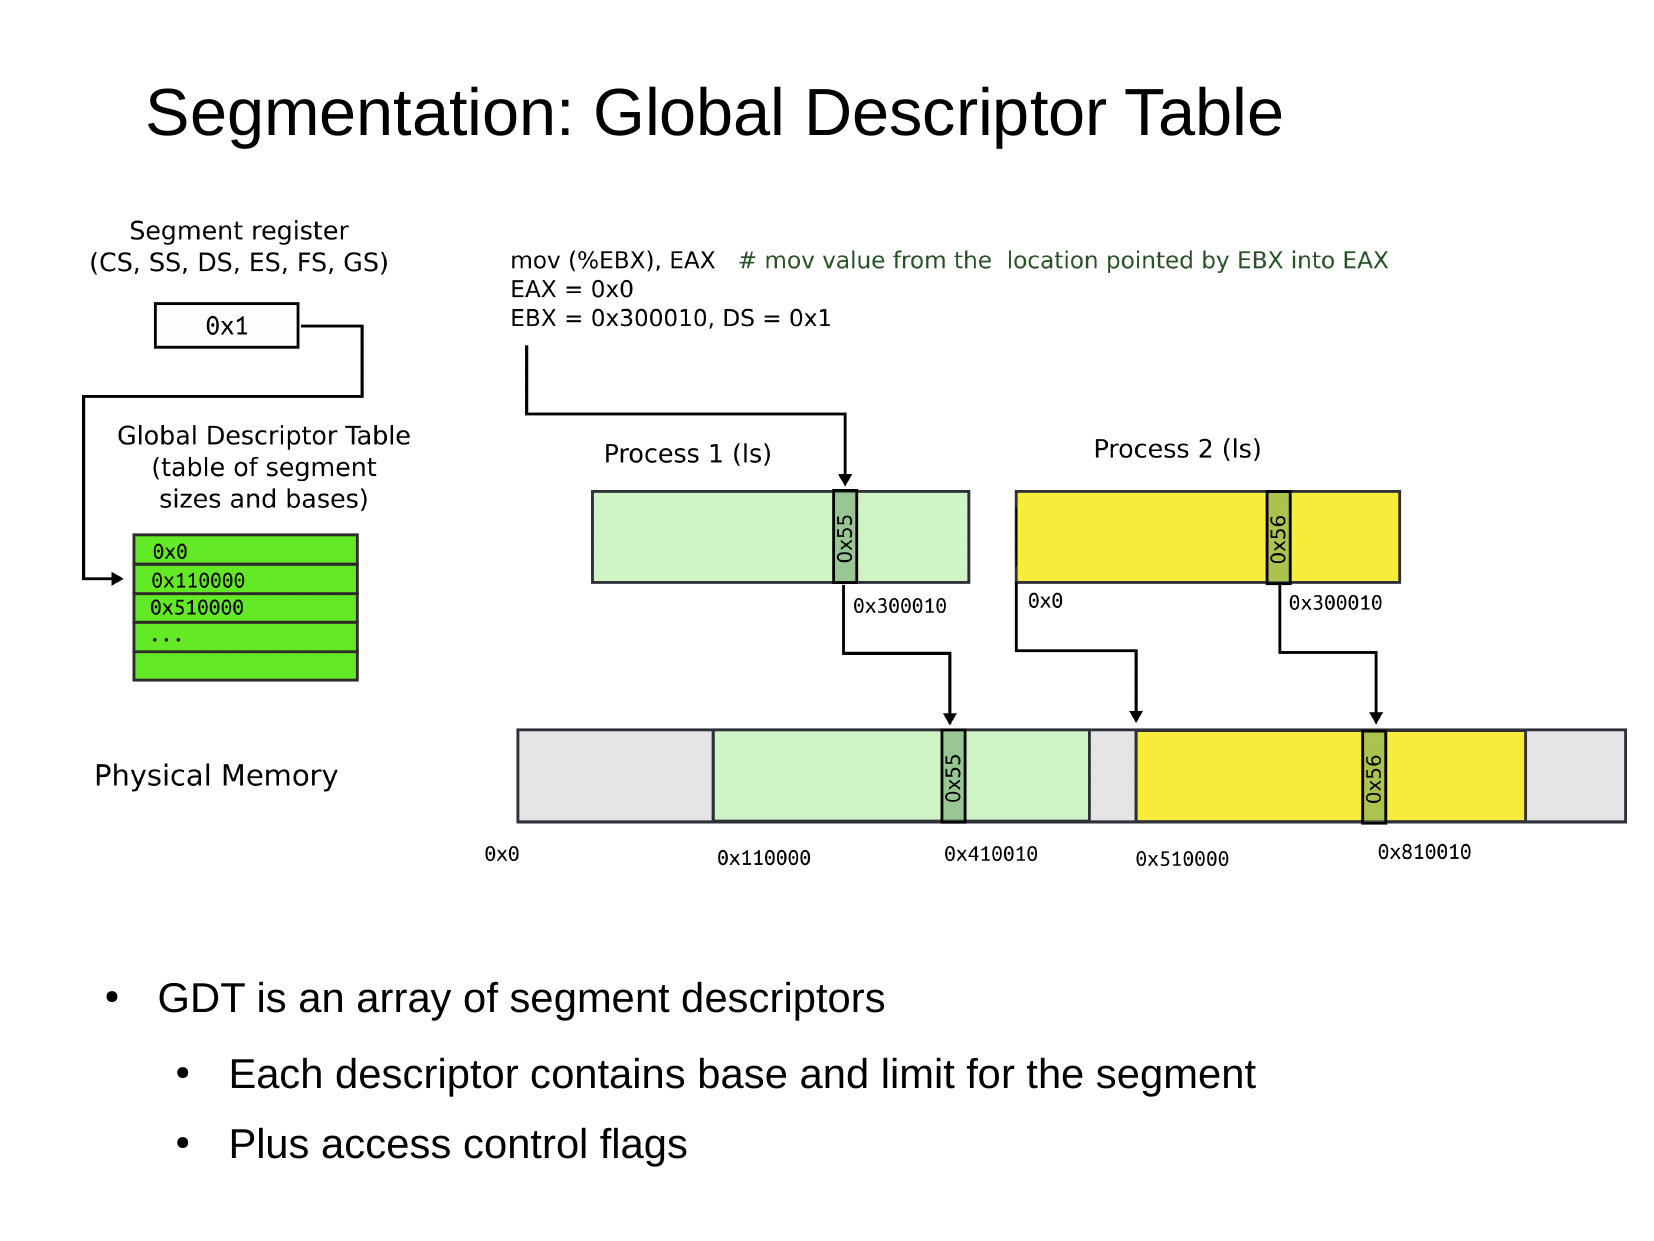

# Segmentation: Global Descriptor Table
GDT is an array of segment descriptors
Each descriptor contains base and limit for the segment
Plus access control flags